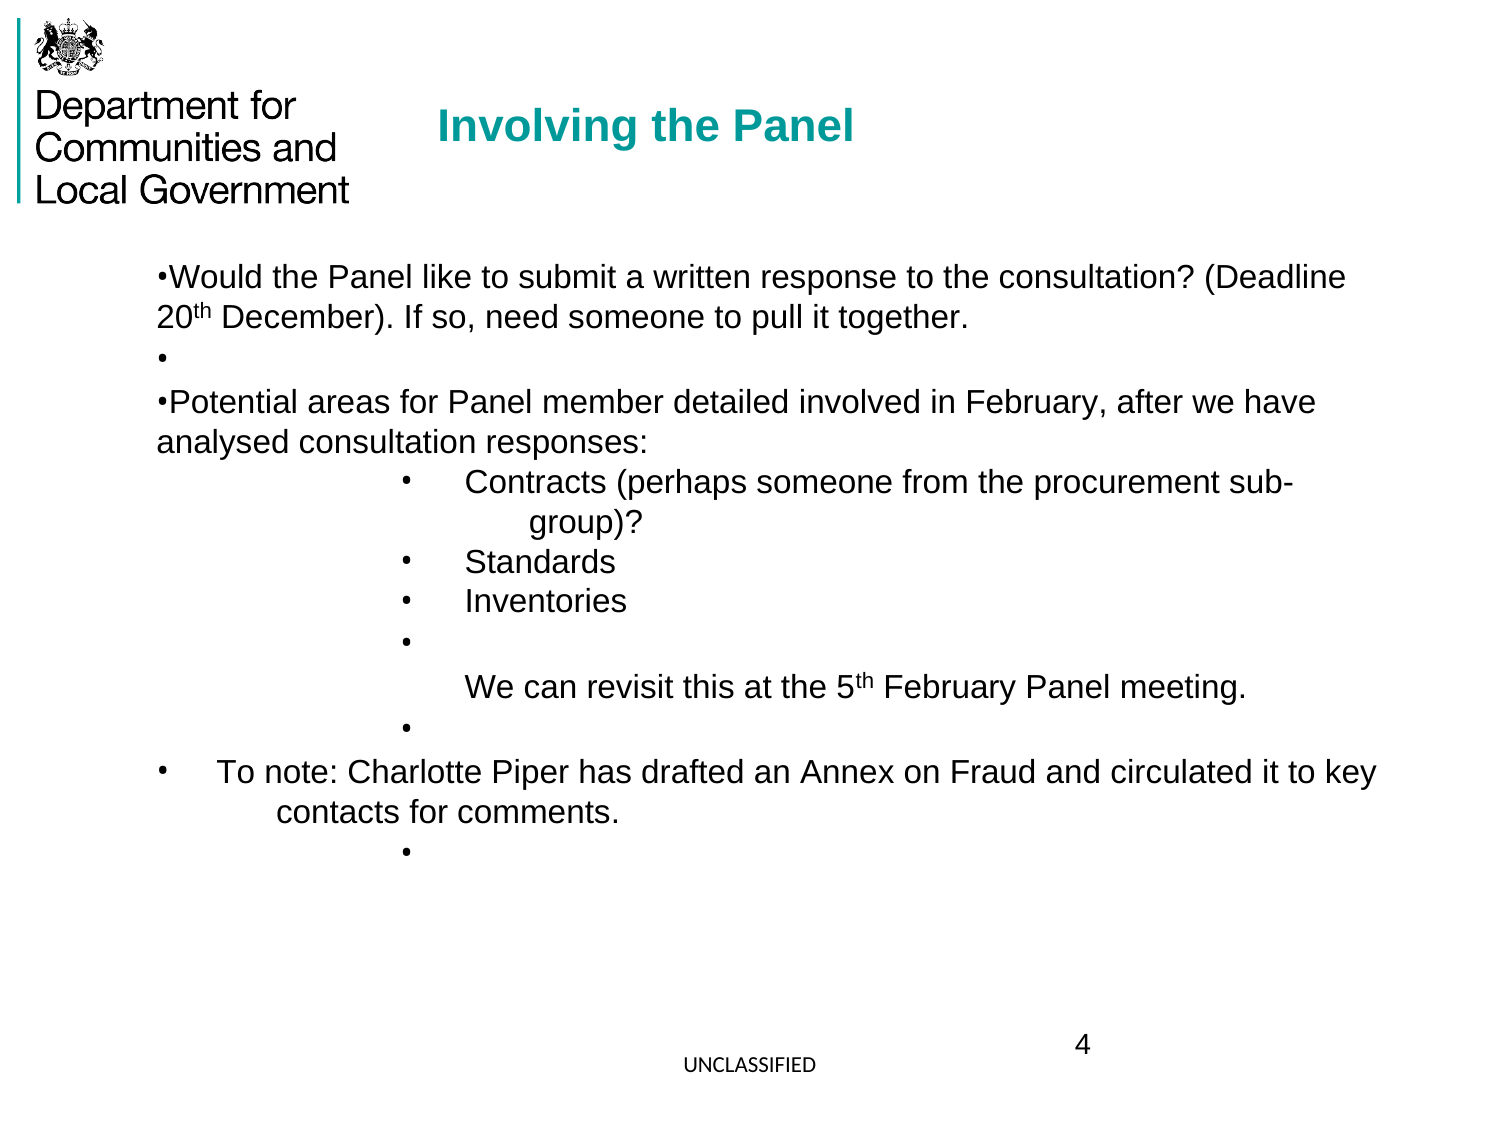

# Involving the Panel
Would the Panel like to submit a written response to the consultation? (Deadline 20th December). If so, need someone to pull it together.
Potential areas for Panel member detailed involved in February, after we have analysed consultation responses:
Contracts (perhaps someone from the procurement sub-group)?
Standards
Inventories
We can revisit this at the 5th February Panel meeting.
To note: Charlotte Piper has drafted an Annex on Fraud and circulated it to key contacts for comments.
UNCLASSIFIED